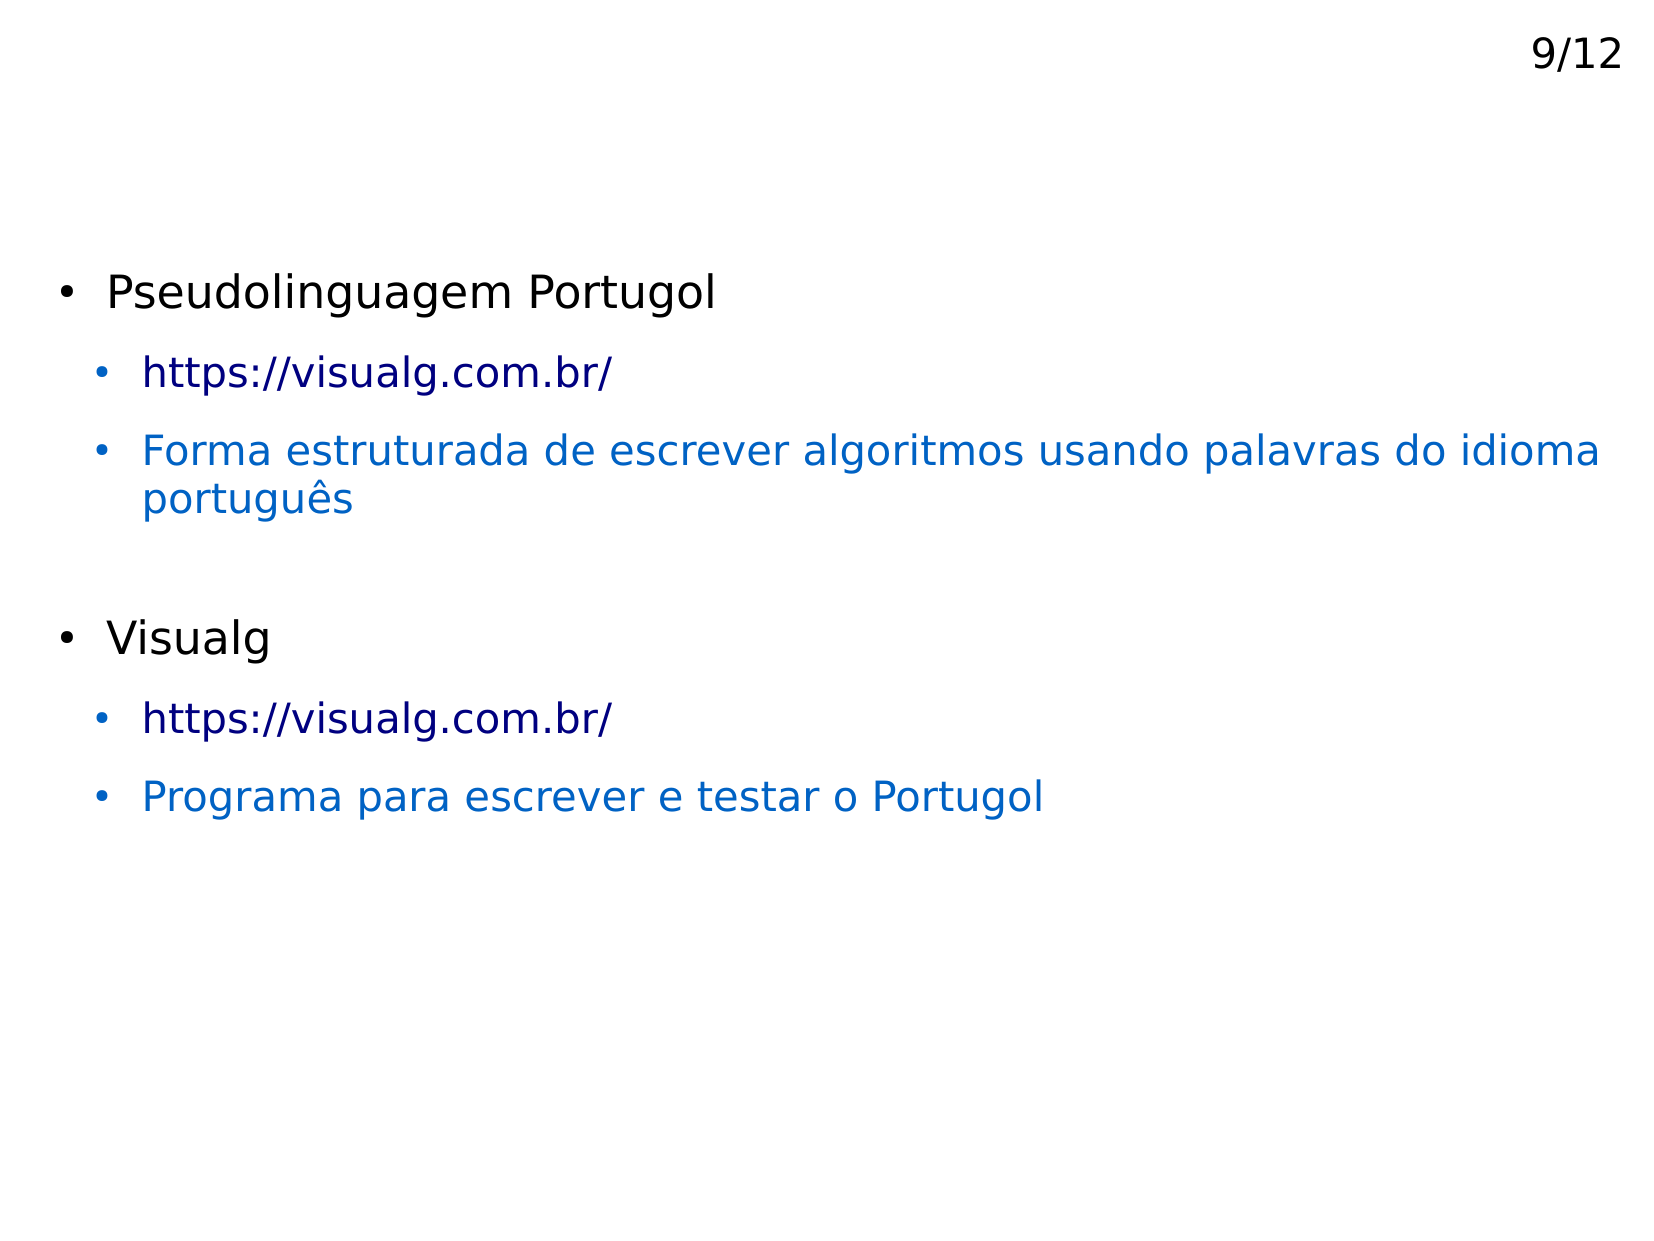

#
9
Pseudolinguagem Portugol
https://visualg.com.br/
Forma estruturada de escrever algoritmos usando palavras do idioma português
Visualg
https://visualg.com.br/
Programa para escrever e testar o Portugol